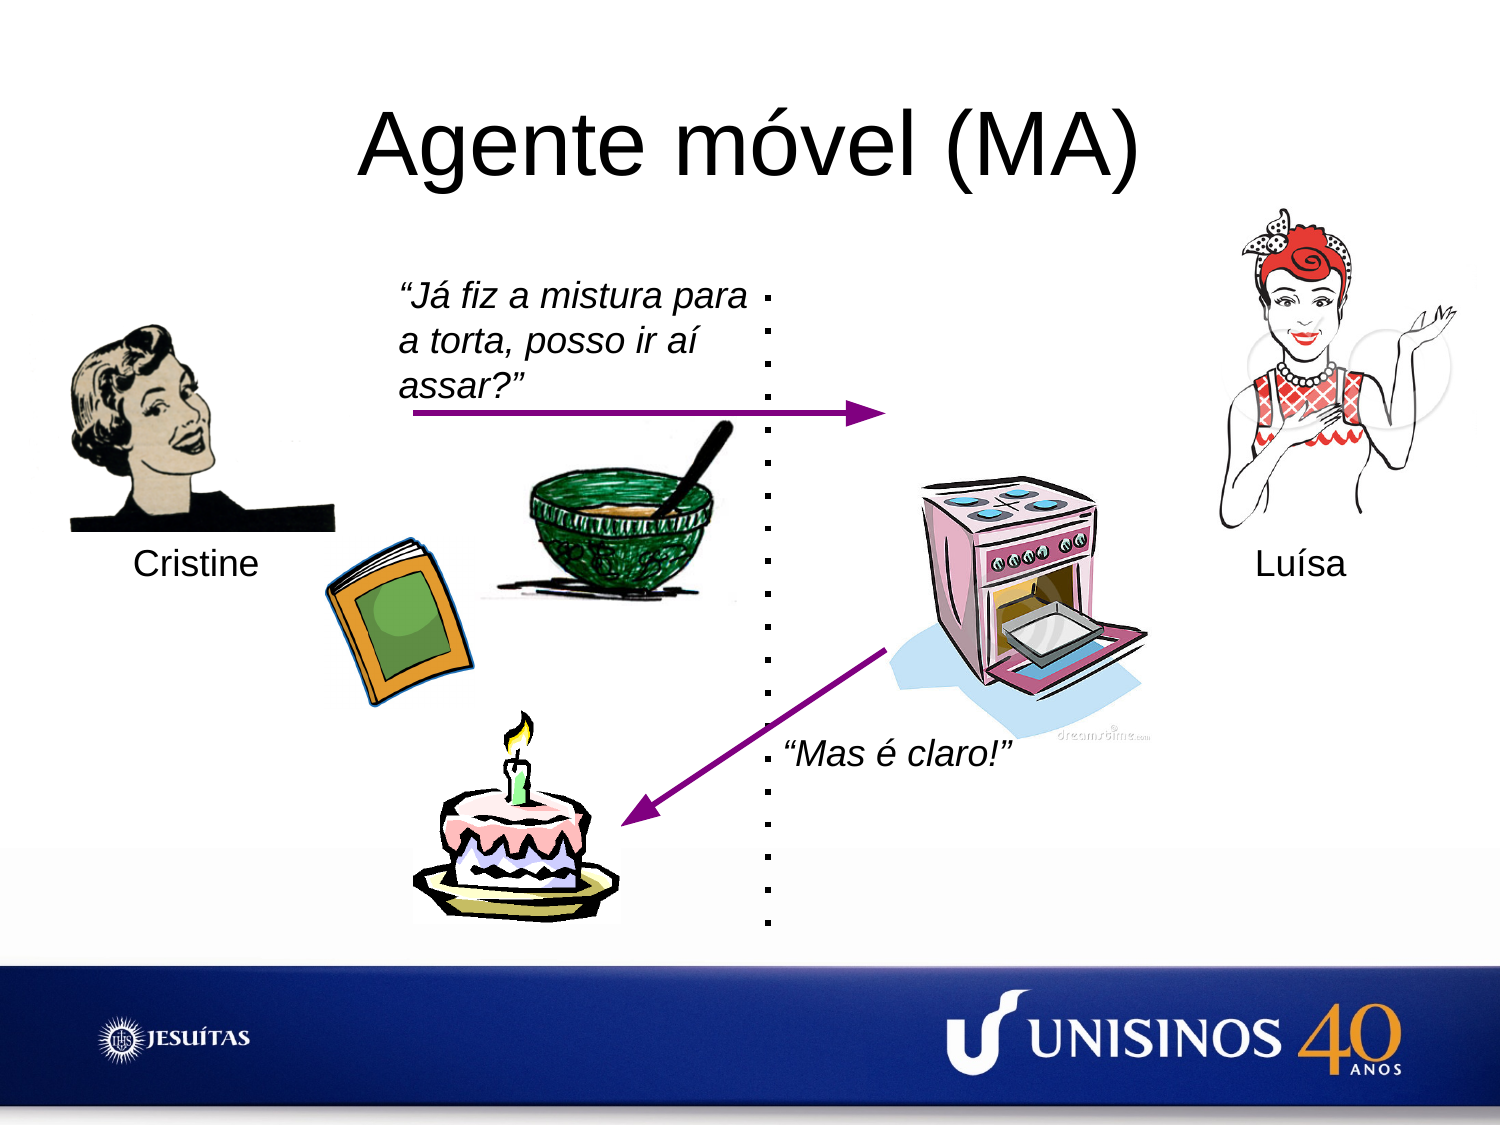

# Agente móvel (MA)
“Já fiz a mistura para a torta, posso ir aí assar?”
Cristine
Luísa
“Mas é claro!”
36